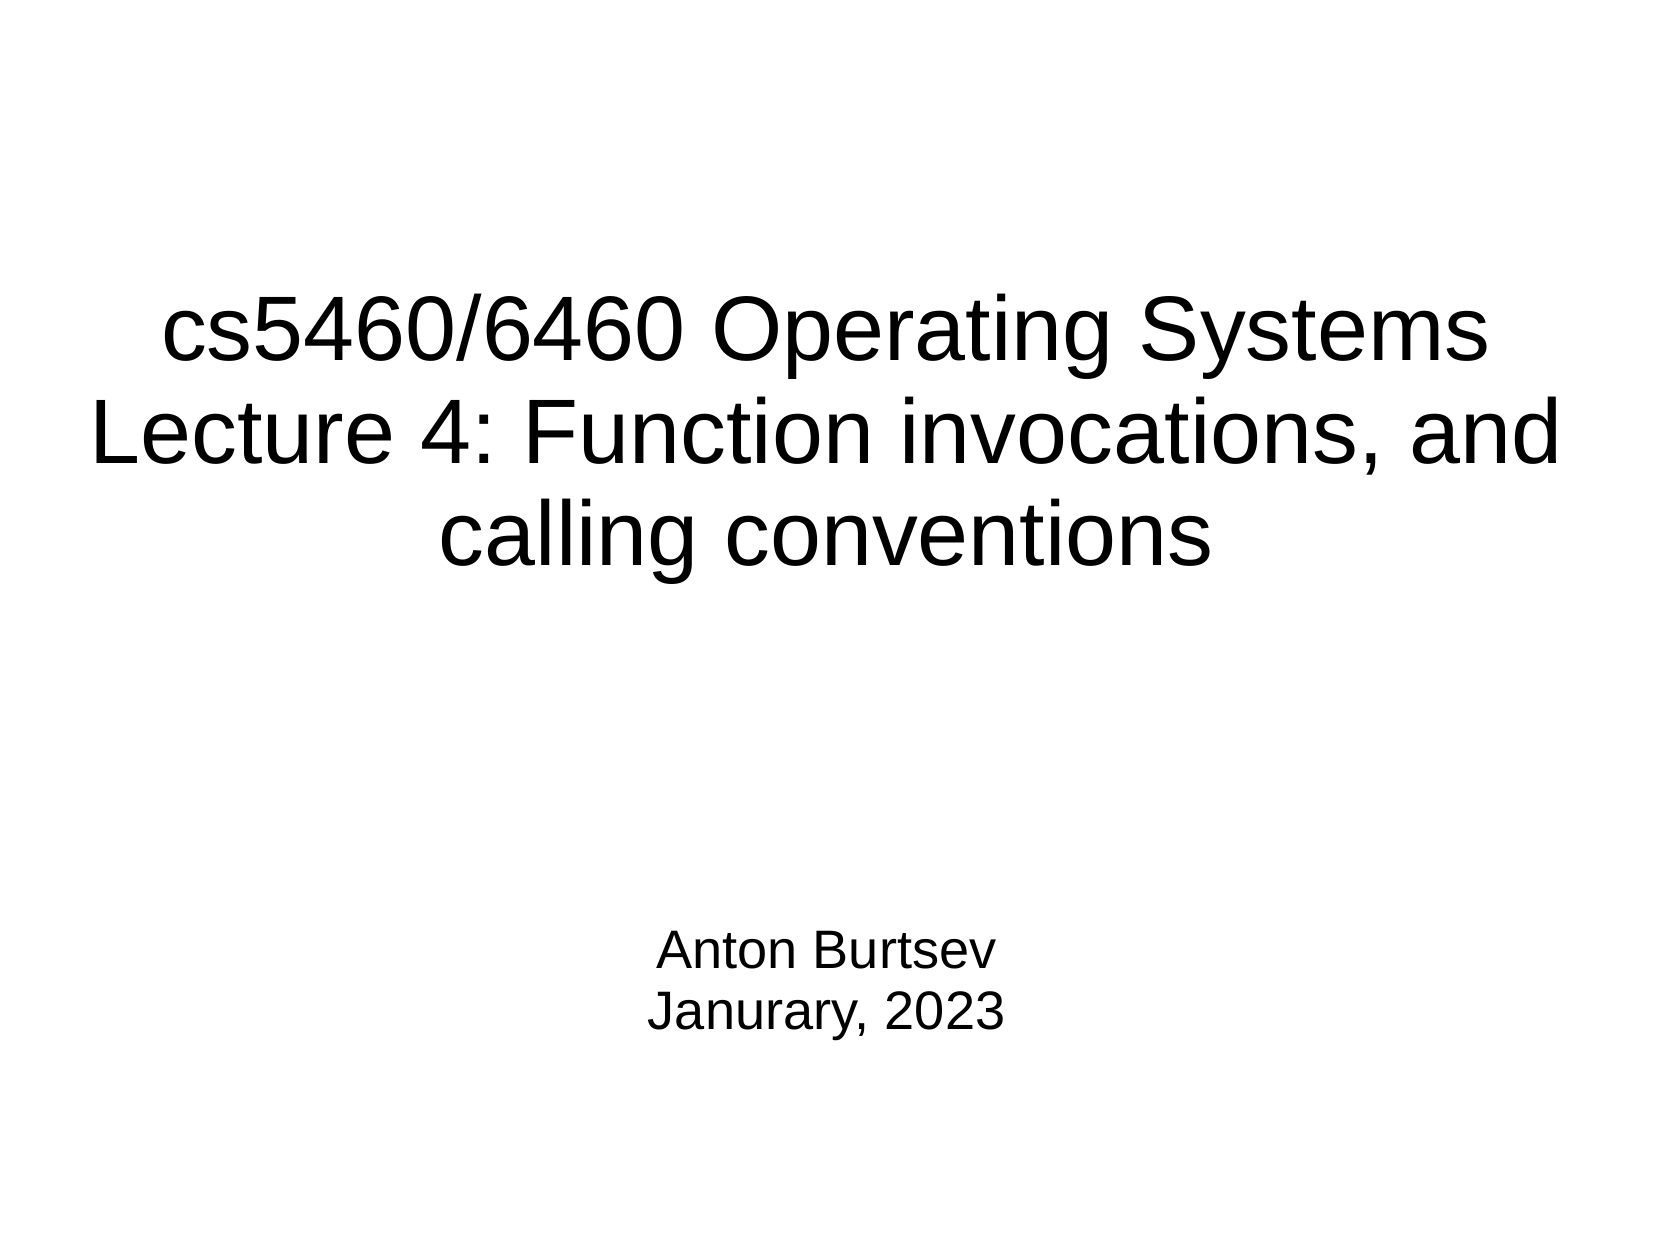

# cs5460/6460 Operating Systems Lecture 4: Function invocations, and calling conventions
Anton Burtsev
Janurary, 2023